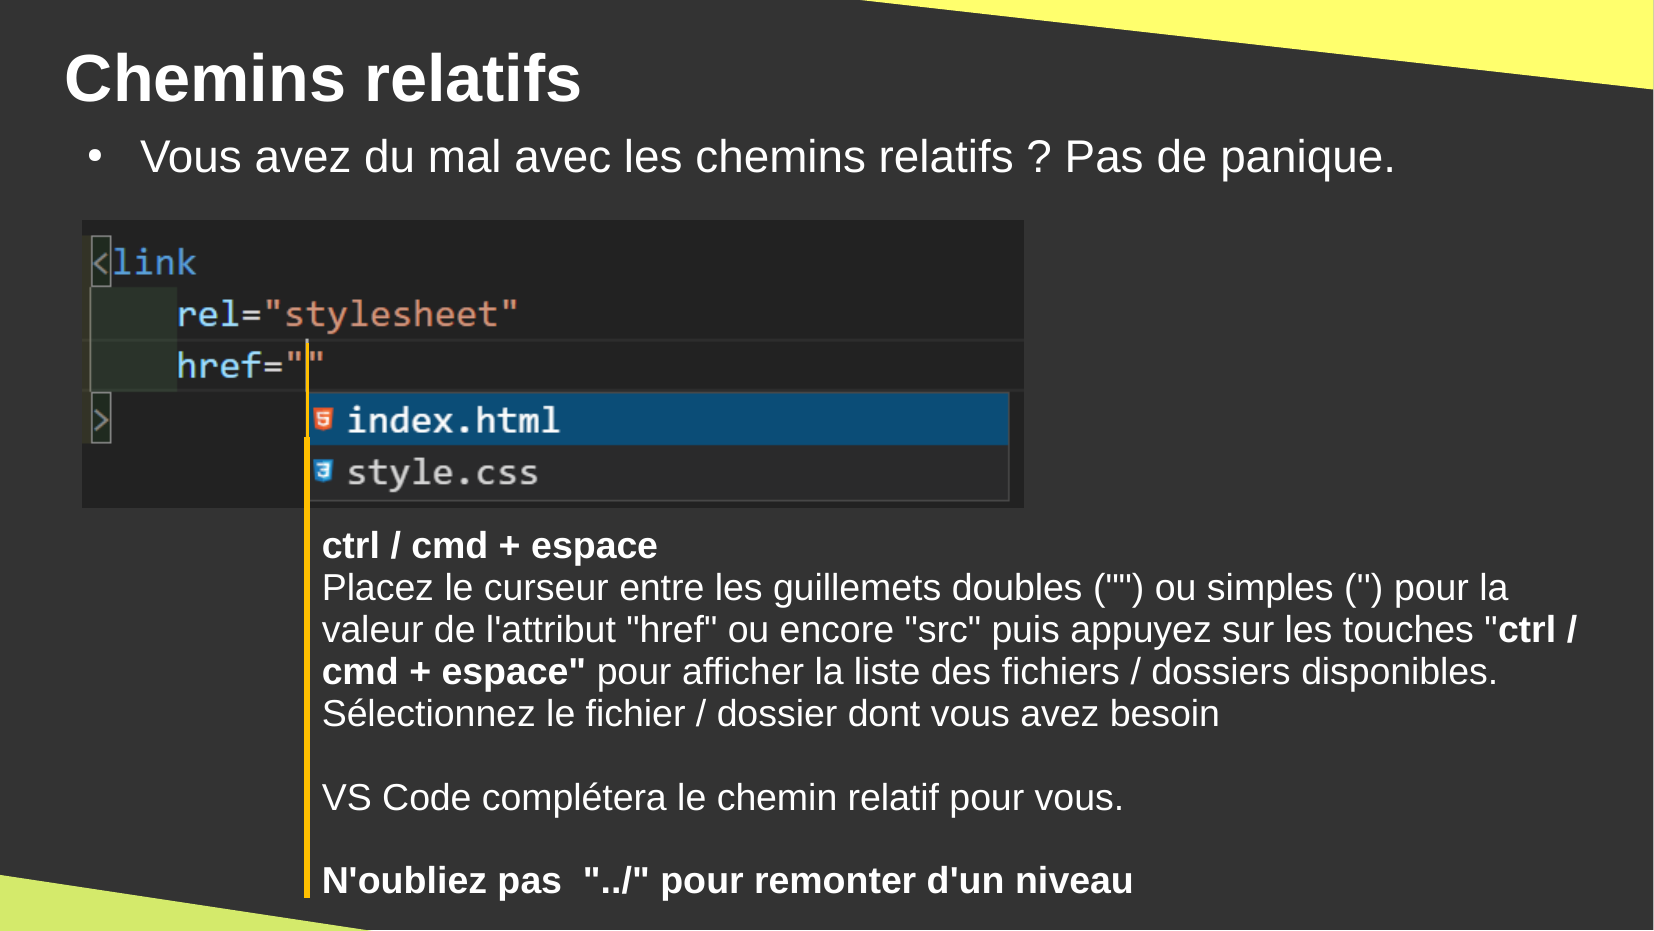

# Chemins relatifs
Vous avez du mal avec les chemins relatifs ? Pas de panique.
ctrl / cmd + espace
Placez le curseur entre les guillemets doubles ("") ou simples ('') pour la valeur de l'attribut "href" ou encore "src" puis appuyez sur les touches "ctrl / cmd + espace" pour afficher la liste des fichiers / dossiers disponibles. Sélectionnez le fichier / dossier dont vous avez besoin
VS Code complétera le chemin relatif pour vous.
N'oubliez pas "../" pour remonter d'un niveau